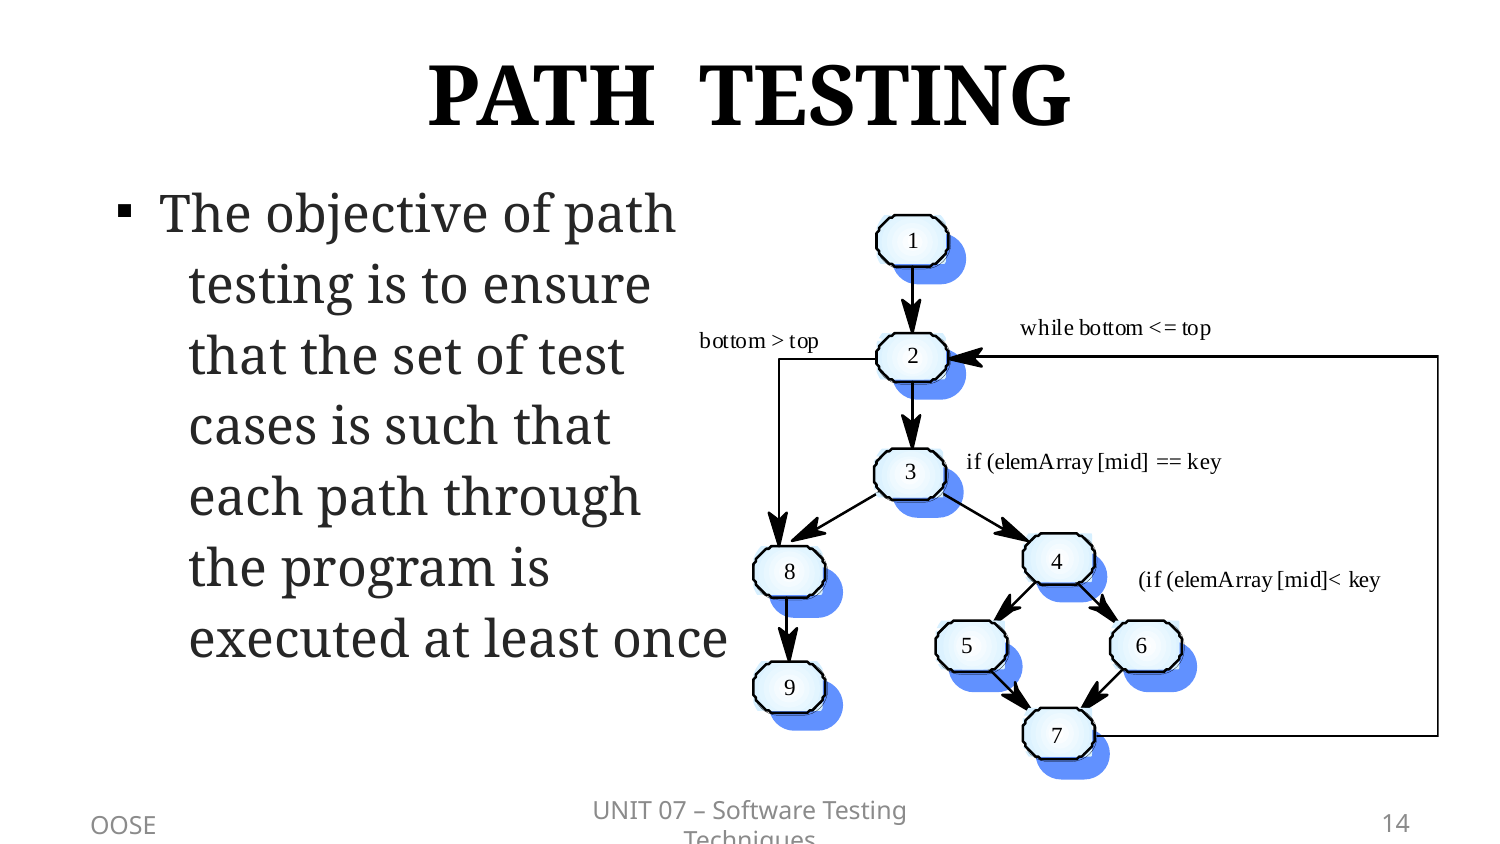

# PATH TESTING
The objective of path testing is to ensure that the set of test cases is such that each path through the program is executed at least once
OOSE
UNIT 07 - Software Testing Techniques
14